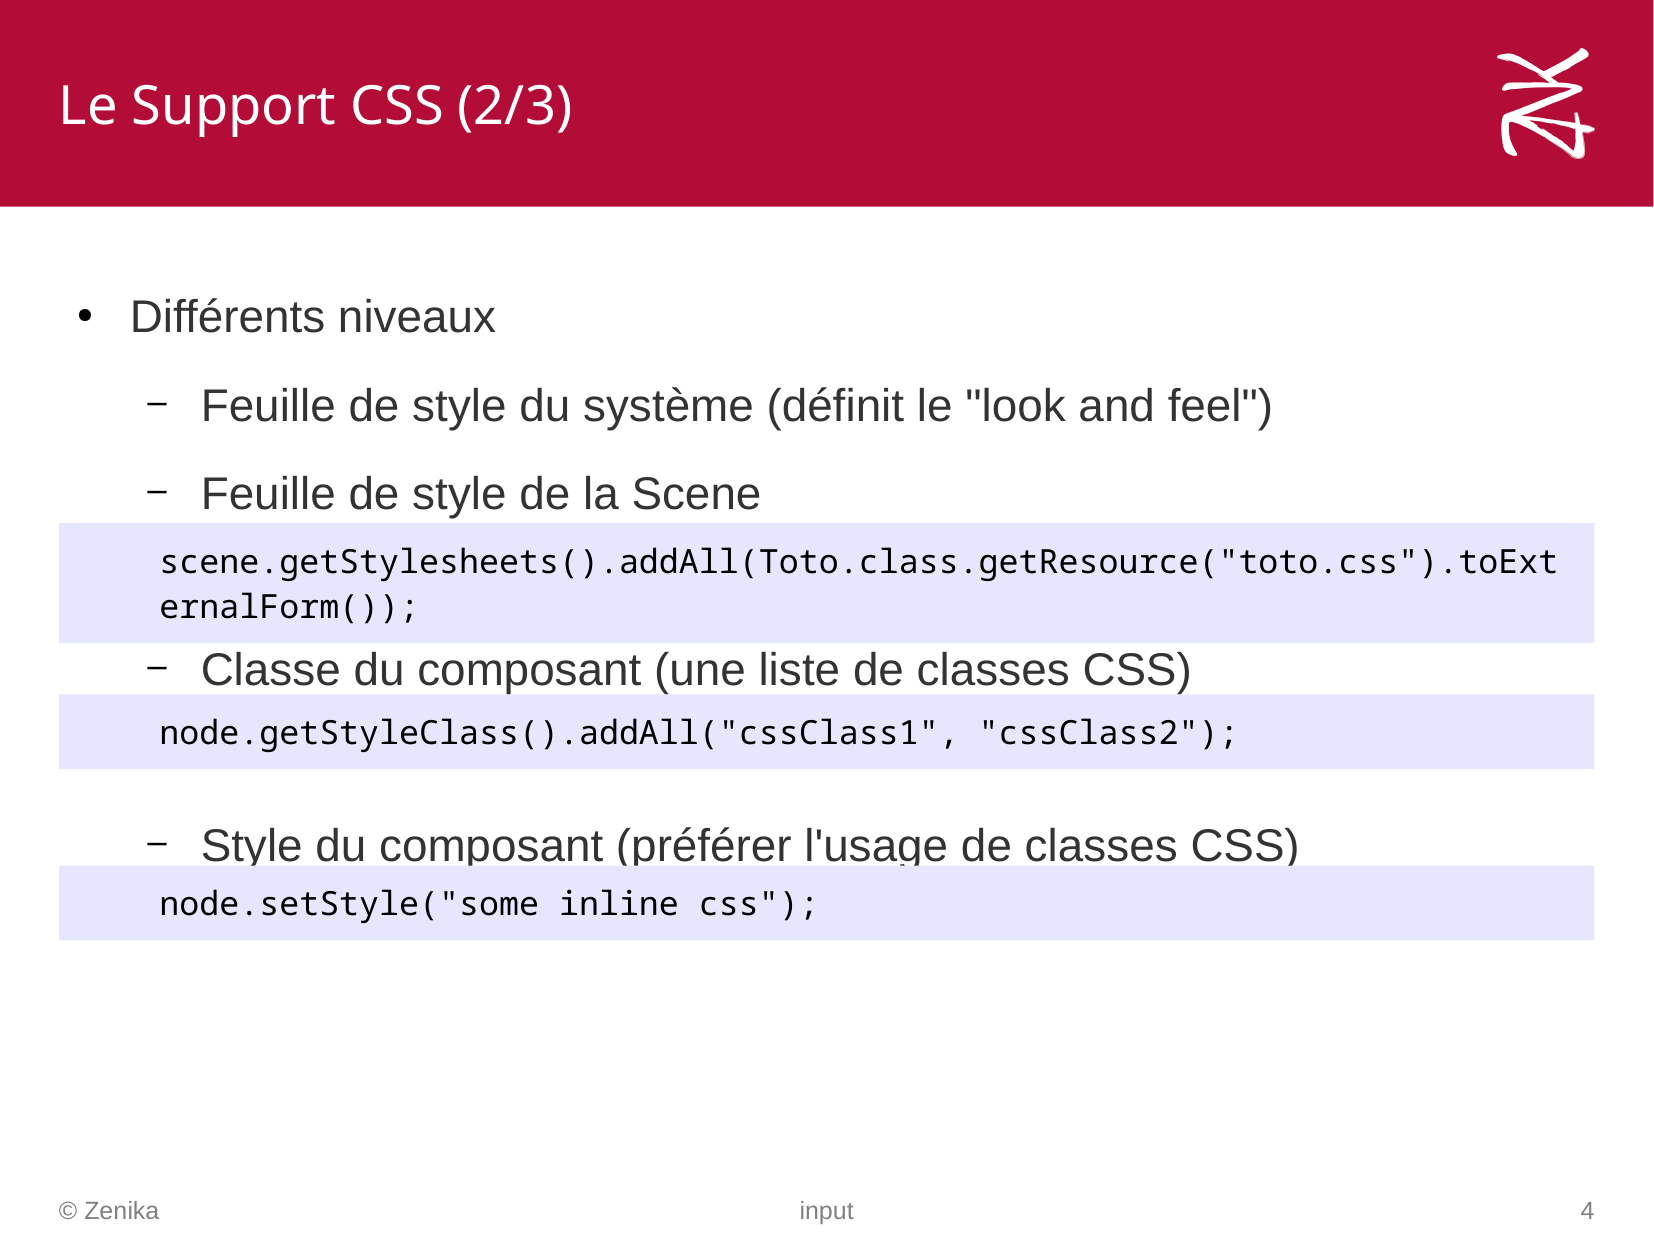

# Le Support CSS (2/3)
Différents niveaux
Feuille de style du système (définit le "look and feel")
Feuille de style de la Scene
Classe du composant (une liste de classes CSS)
Style du composant (préférer l'usage de classes CSS)
scene.getStylesheets().addAll(Toto.class.getResource("toto.css").toExternalForm());
node.getStyleClass().addAll("cssClass1", "cssClass2");
node.setStyle("some inline css");